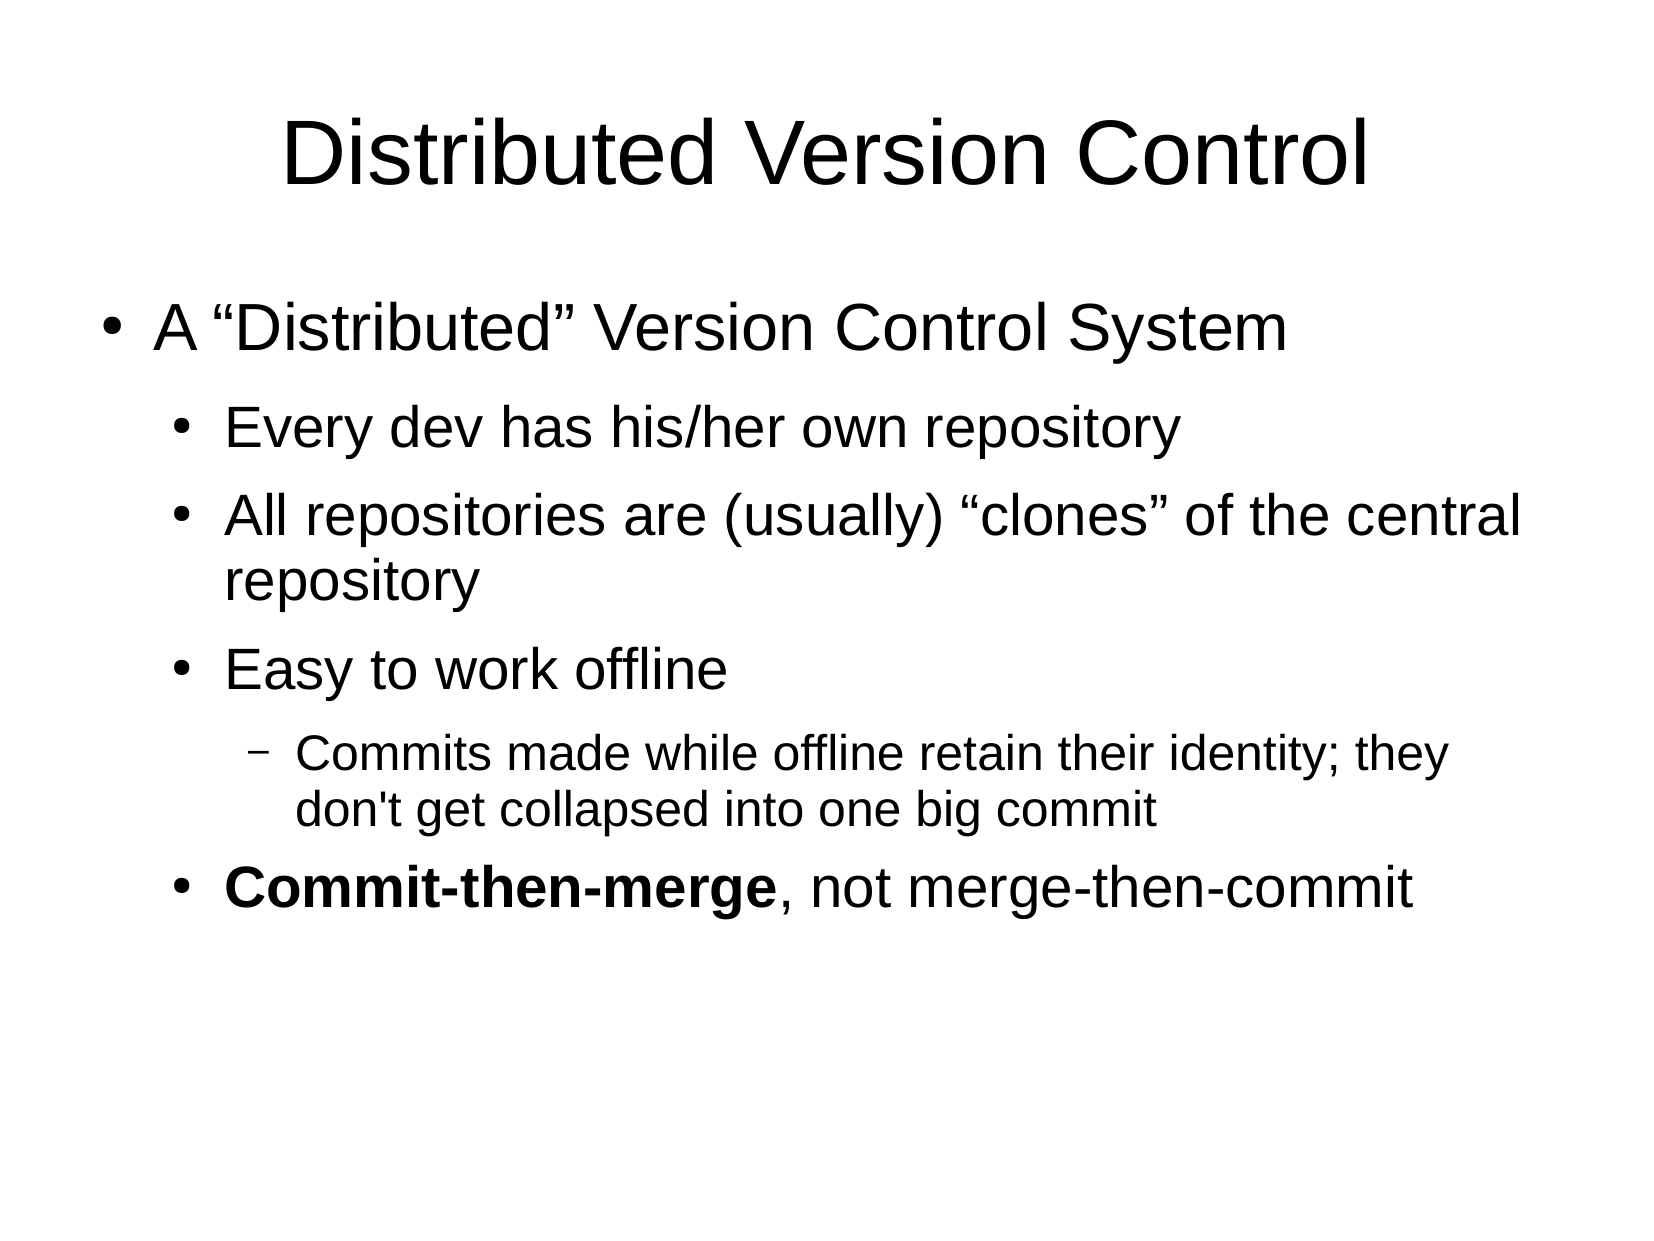

# Distributed Version Control
A “Distributed” Version Control System
Every dev has his/her own repository
All repositories are (usually) “clones” of the central repository
Easy to work offline
Commits made while offline retain their identity; they don't get collapsed into one big commit
Commit-then-merge, not merge-then-commit